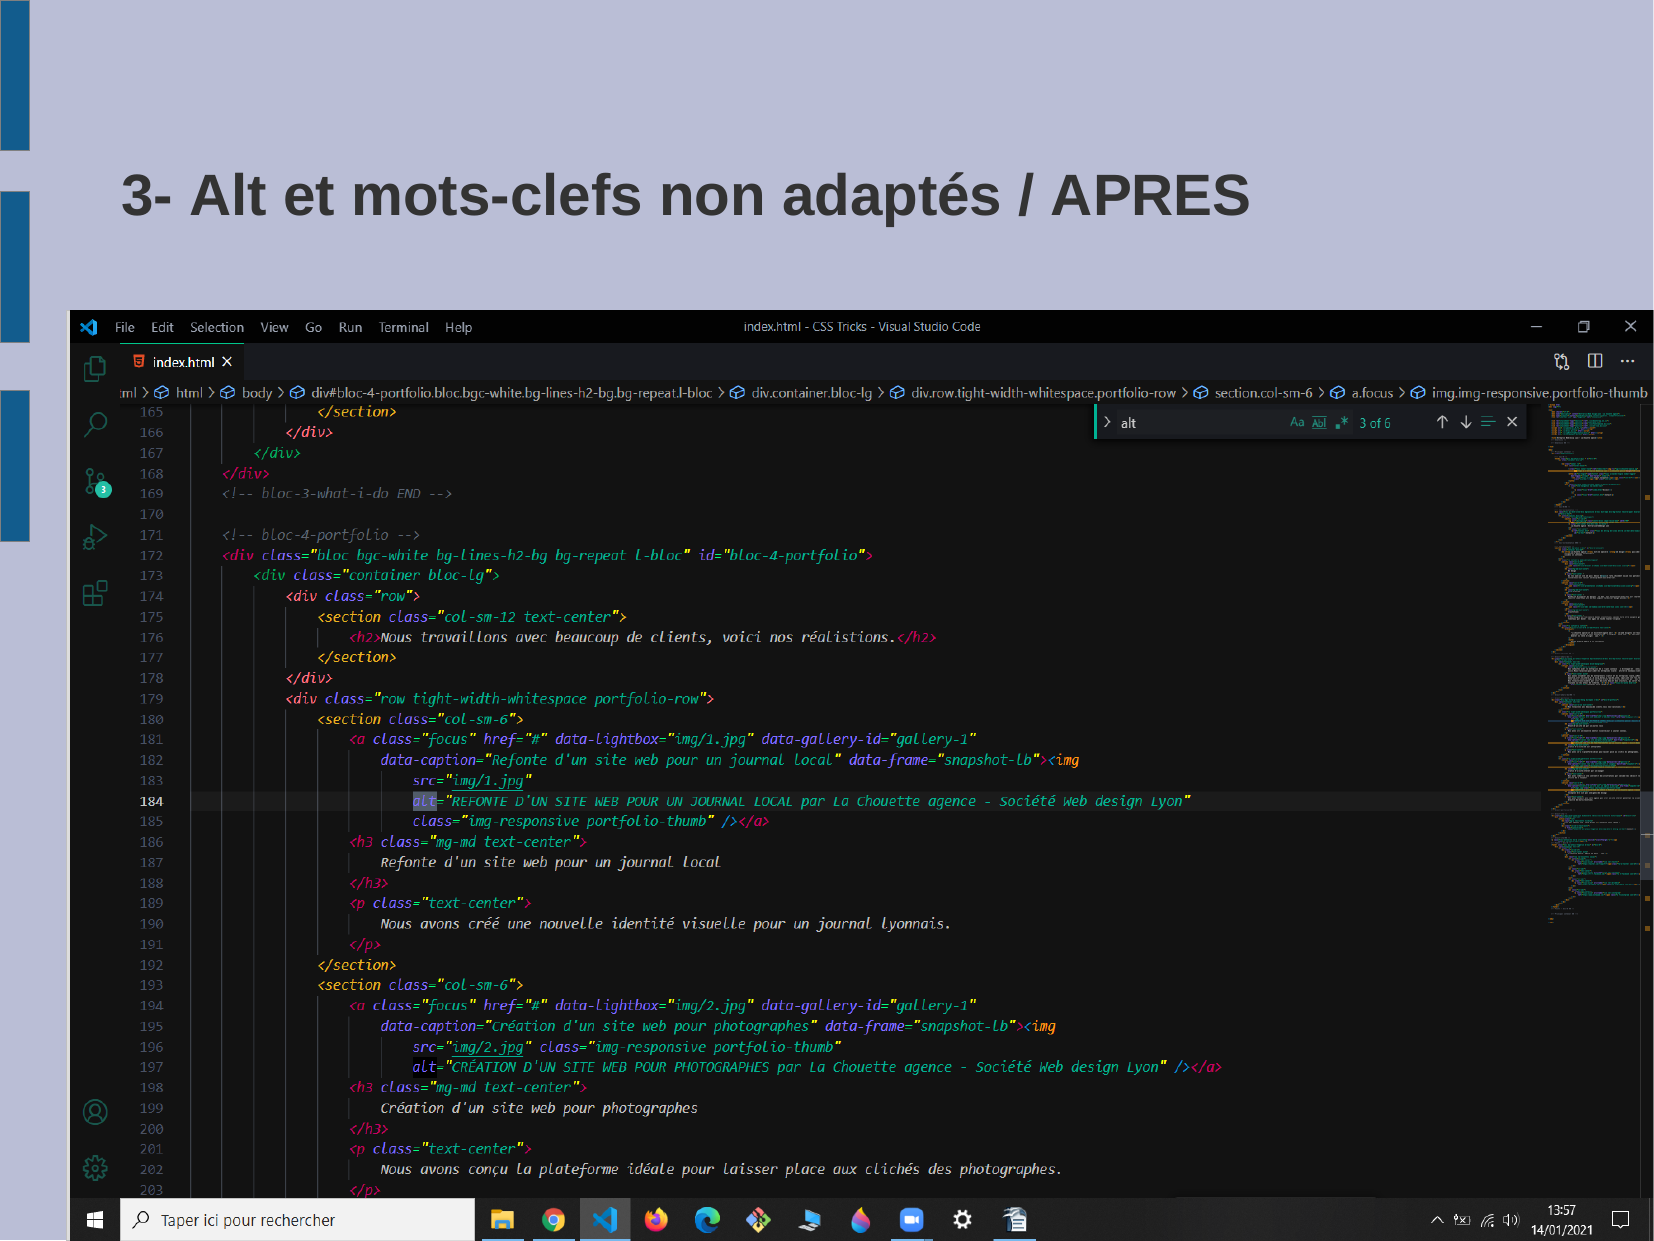

# 3- Alt et mots-clefs non adaptés / APRES